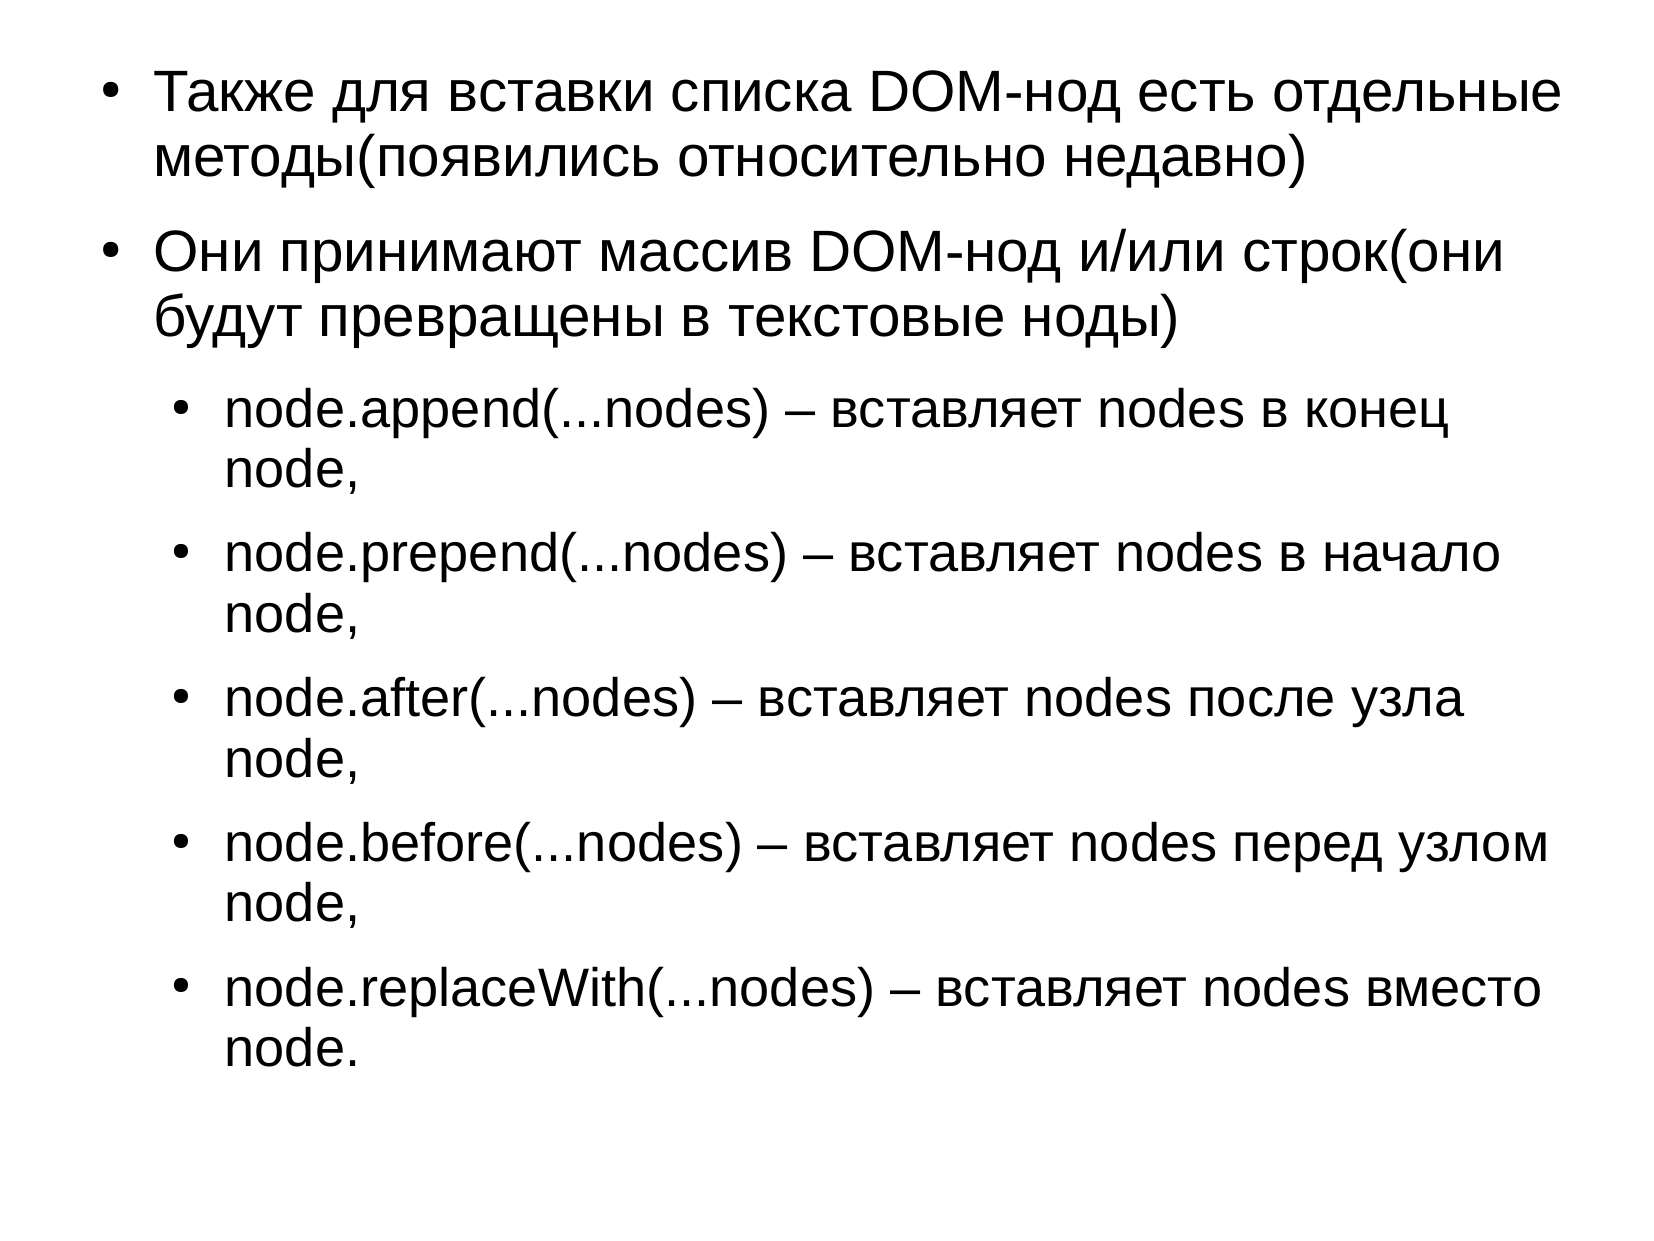

# Также для вставки списка DOM-нод есть отдельные методы(появились относительно недавно)
Они принимают массив DOM-нод и/или строк(они будут превращены в текстовые ноды)
node.append(...nodes) – вставляет nodes в конец node,
node.prepend(...nodes) – вставляет nodes в начало node,
node.after(...nodes) – вставляет nodes после узла node,
node.before(...nodes) – вставляет nodes перед узлом node,
node.replaceWith(...nodes) – вставляет nodes вместо node.